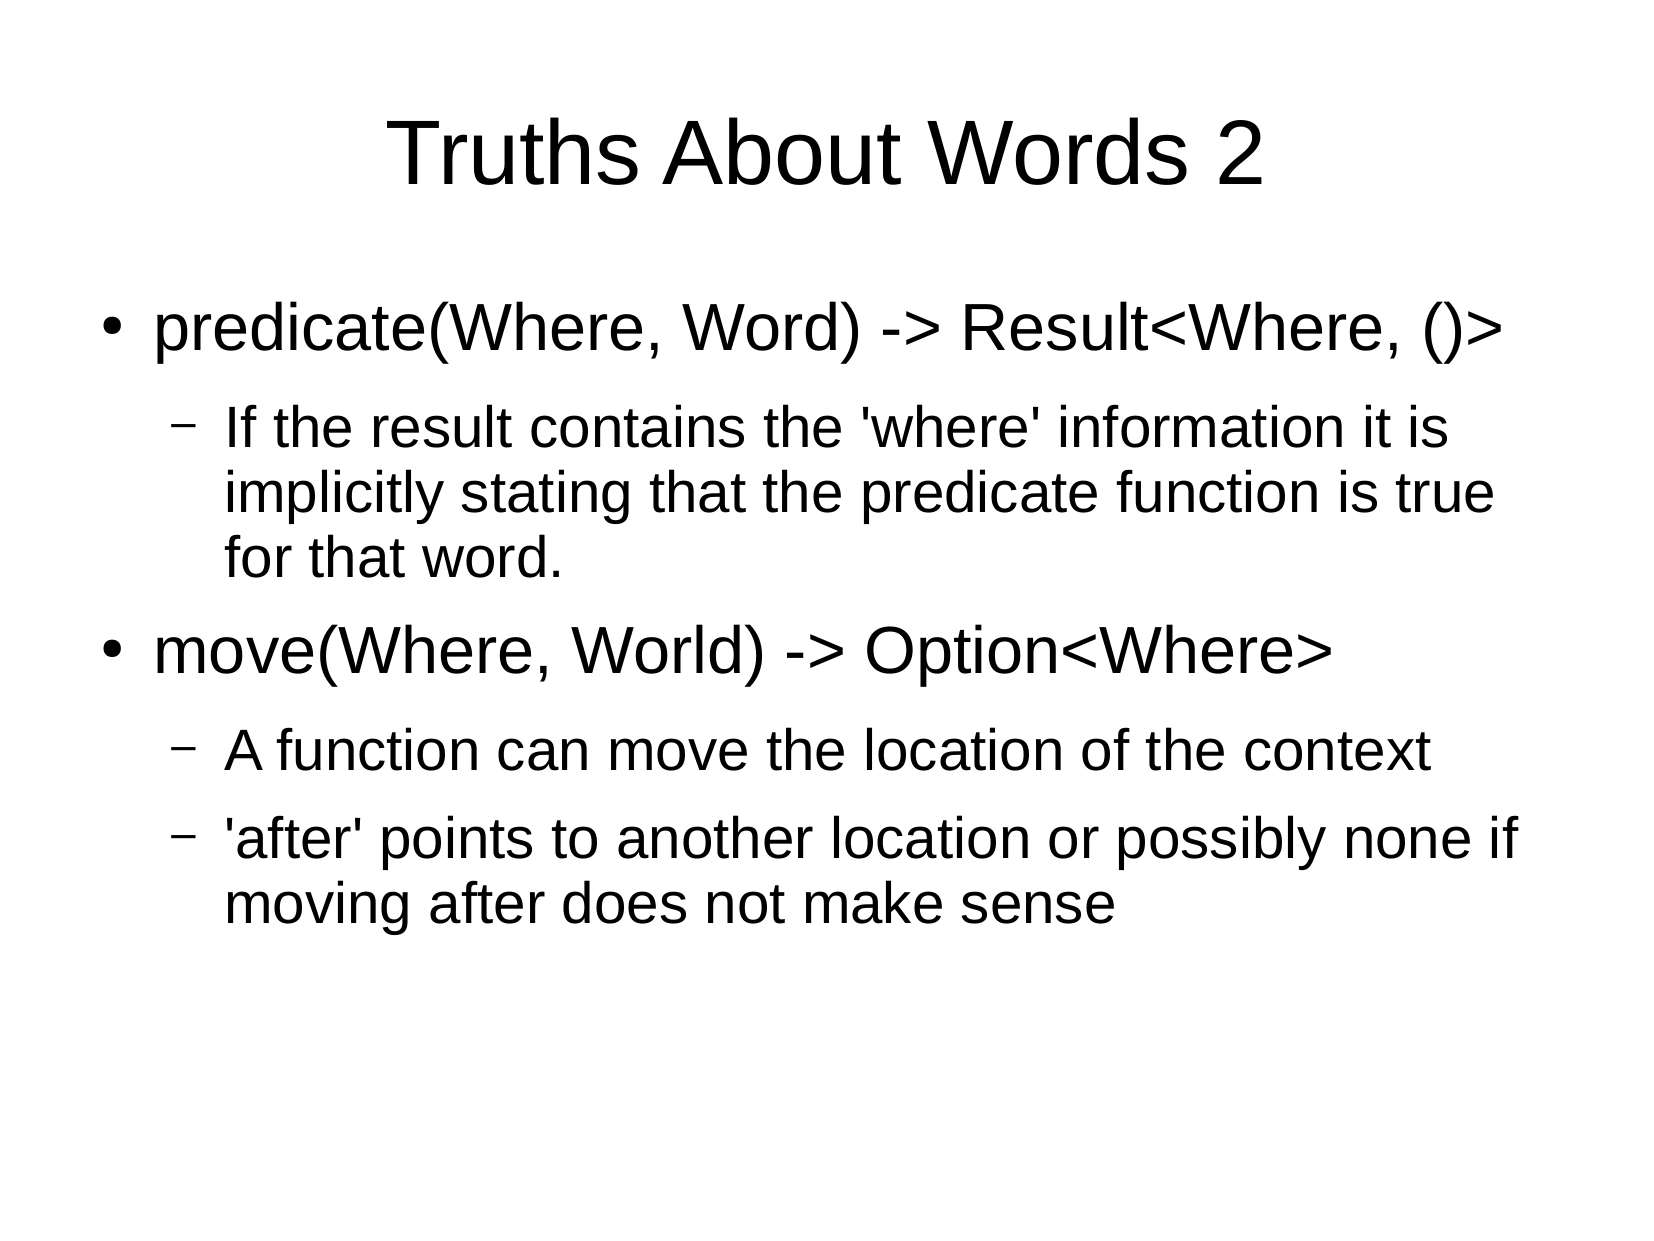

# Truths About Words 2
predicate(Where, Word) -> Result<Where, ()>
If the result contains the 'where' information it is implicitly stating that the predicate function is true for that word.
move(Where, World) -> Option<Where>
A function can move the location of the context
'after' points to another location or possibly none if moving after does not make sense